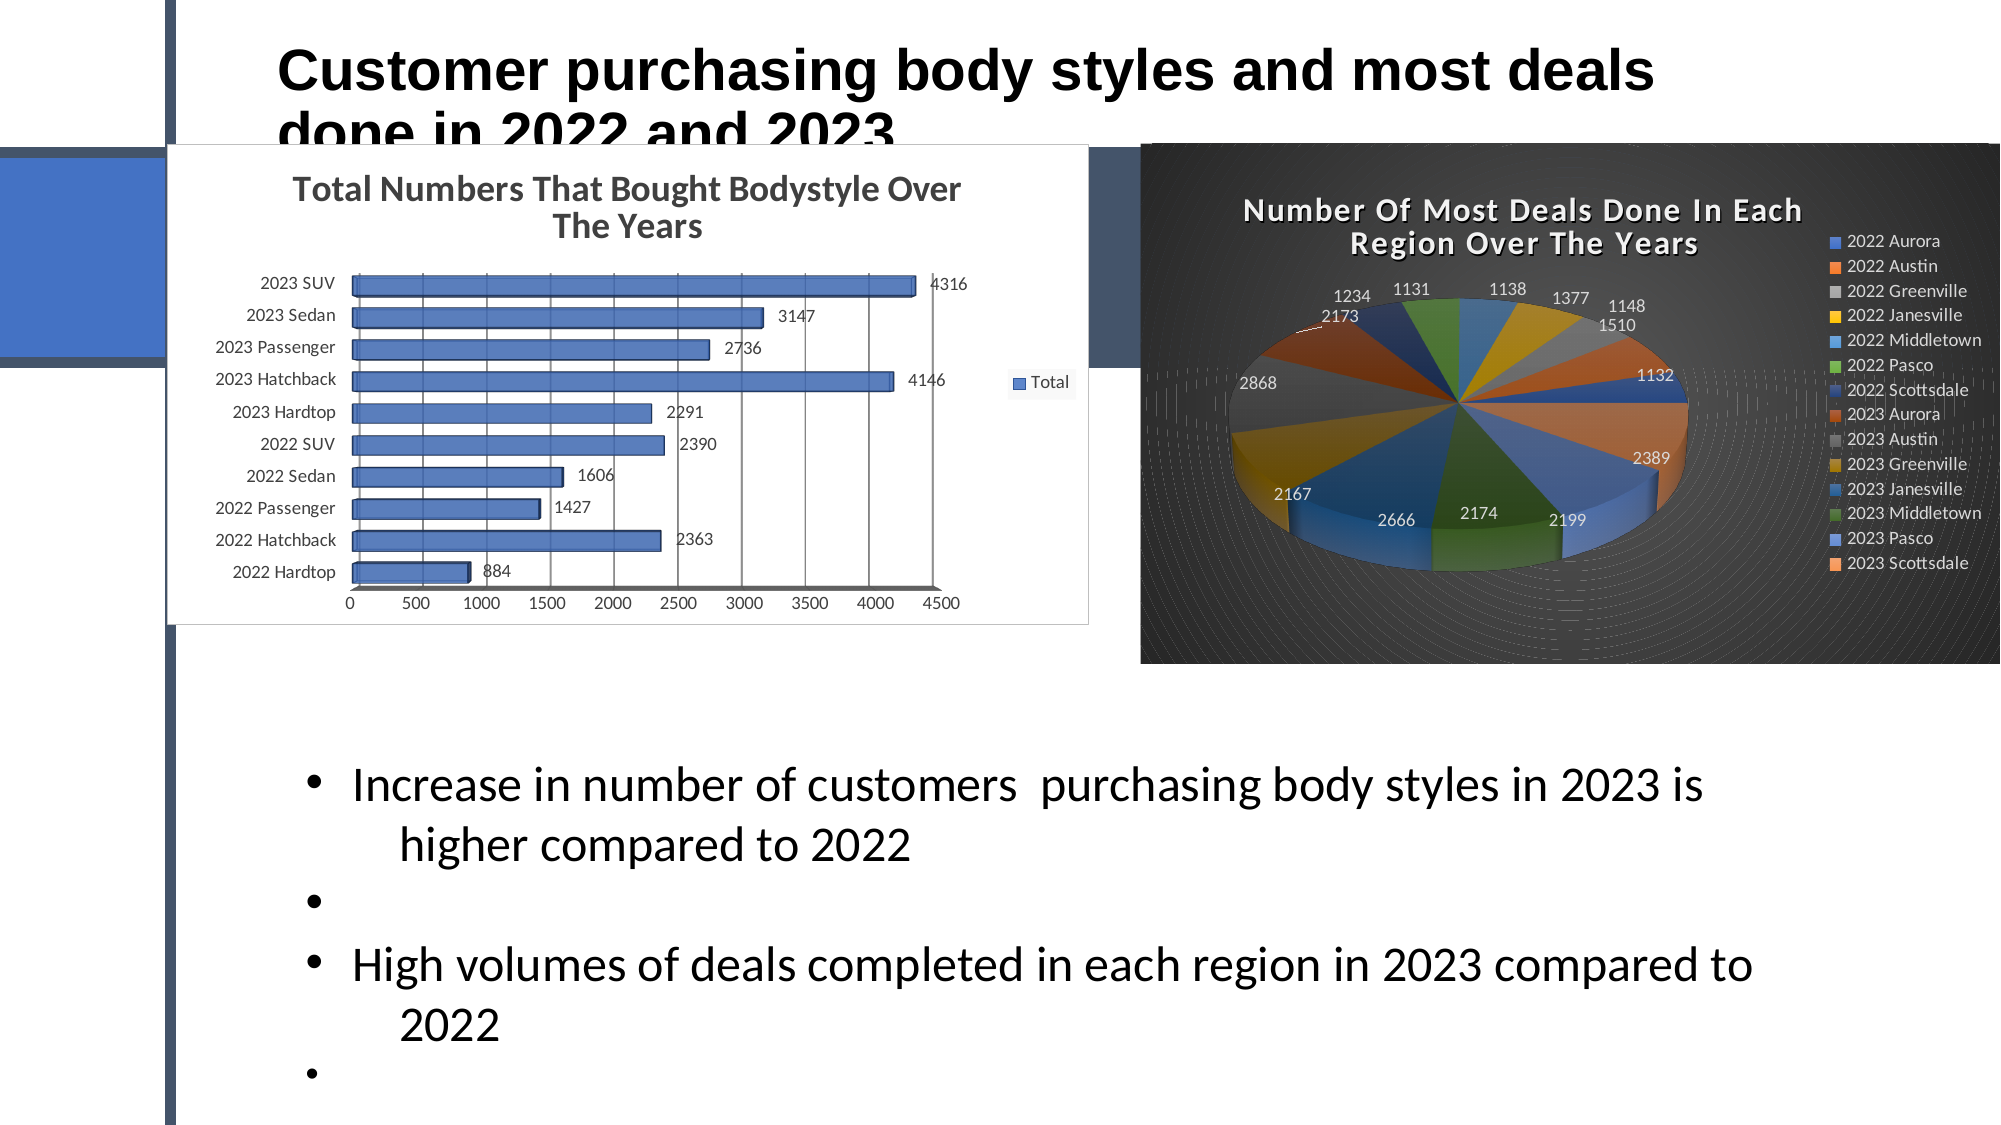

# Customer purchasing body styles and most deals done in 2022 and 2023
[unsupported chart]
[unsupported chart]
Increase in number of customers purchasing body styles in 2023 is higher compared to 2022
High volumes of deals completed in each region in 2023 compared to 2022